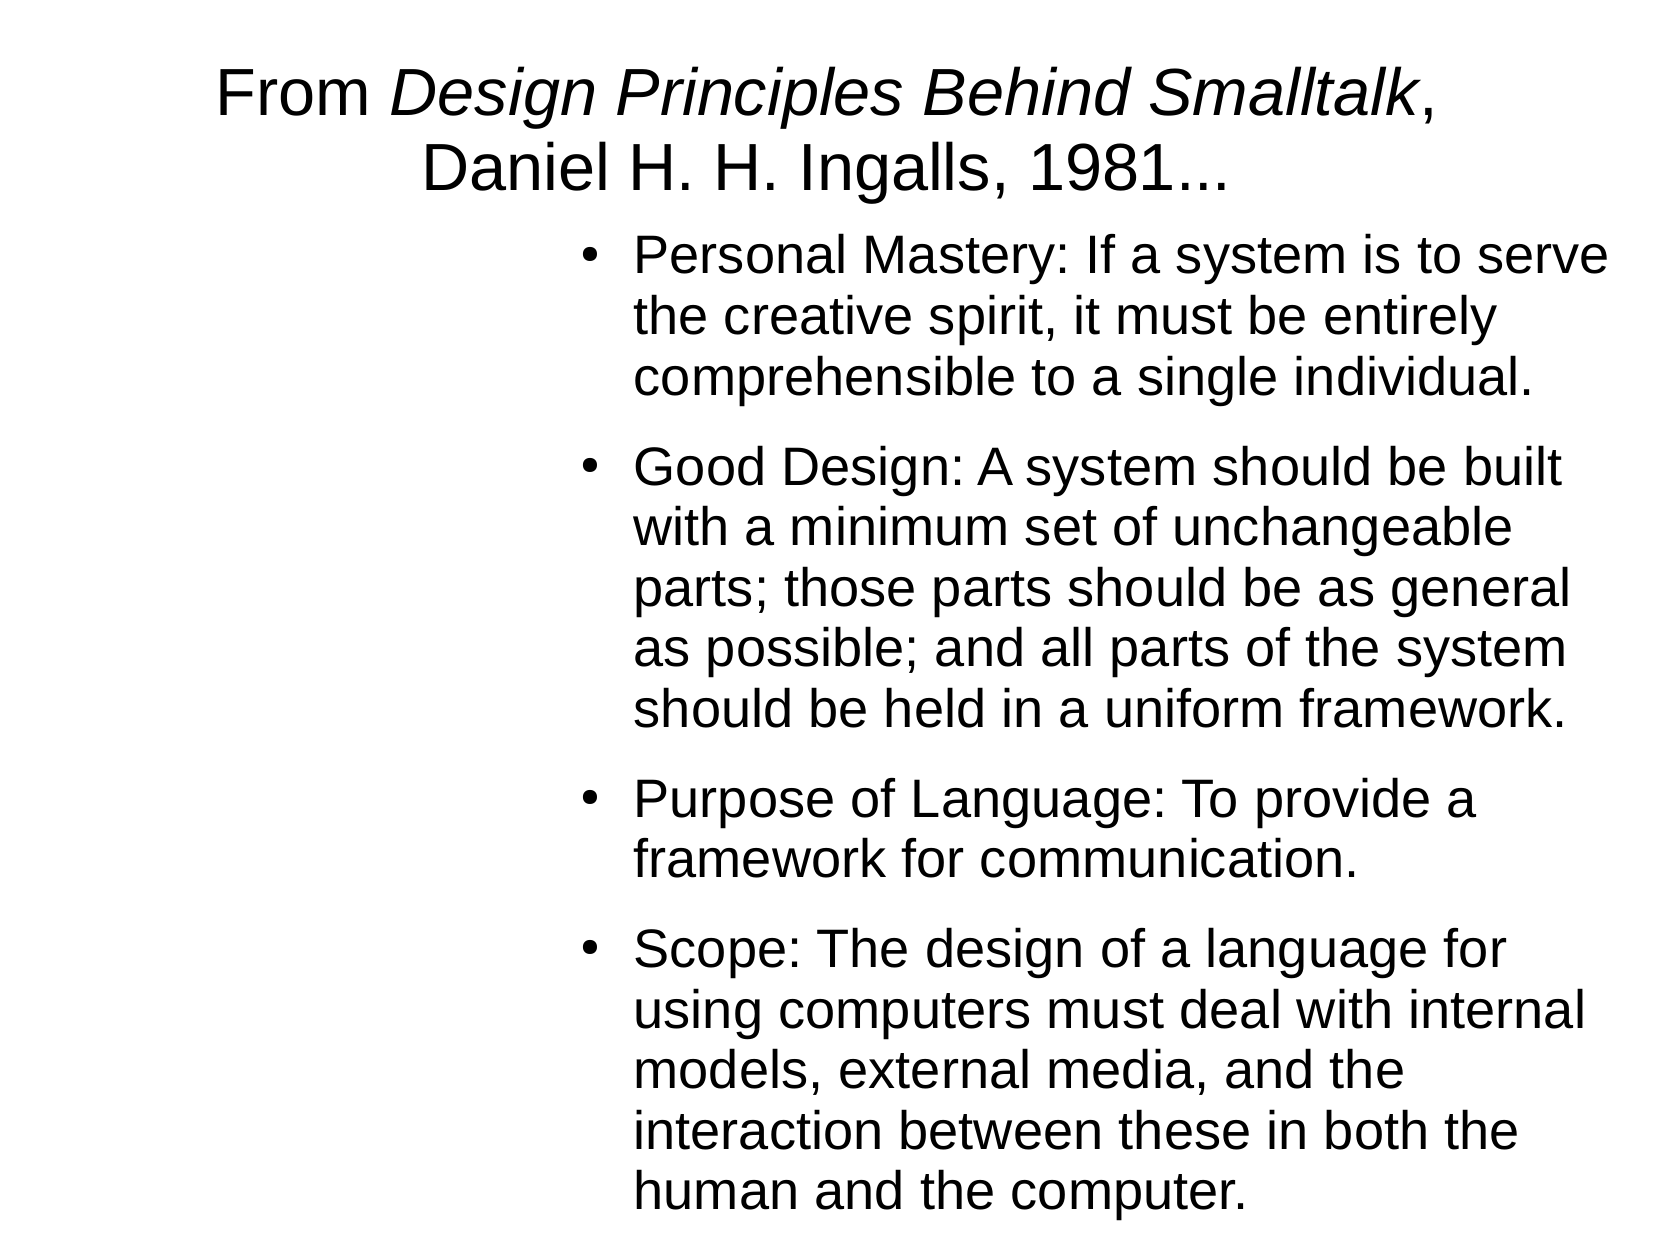

# From Design Principles Behind Smalltalk, Daniel H. H. Ingalls, 1981...
Personal Mastery: If a system is to serve the creative spirit, it must be entirely comprehensible to a single individual.
Good Design: A system should be built with a minimum set of unchangeable parts; those parts should be as general as possible; and all parts of the system should be held in a uniform framework.
Purpose of Language: To provide a framework for communication.
Scope: The design of a language for using computers must deal with internal models, external media, and the interaction between these in both the human and the computer.